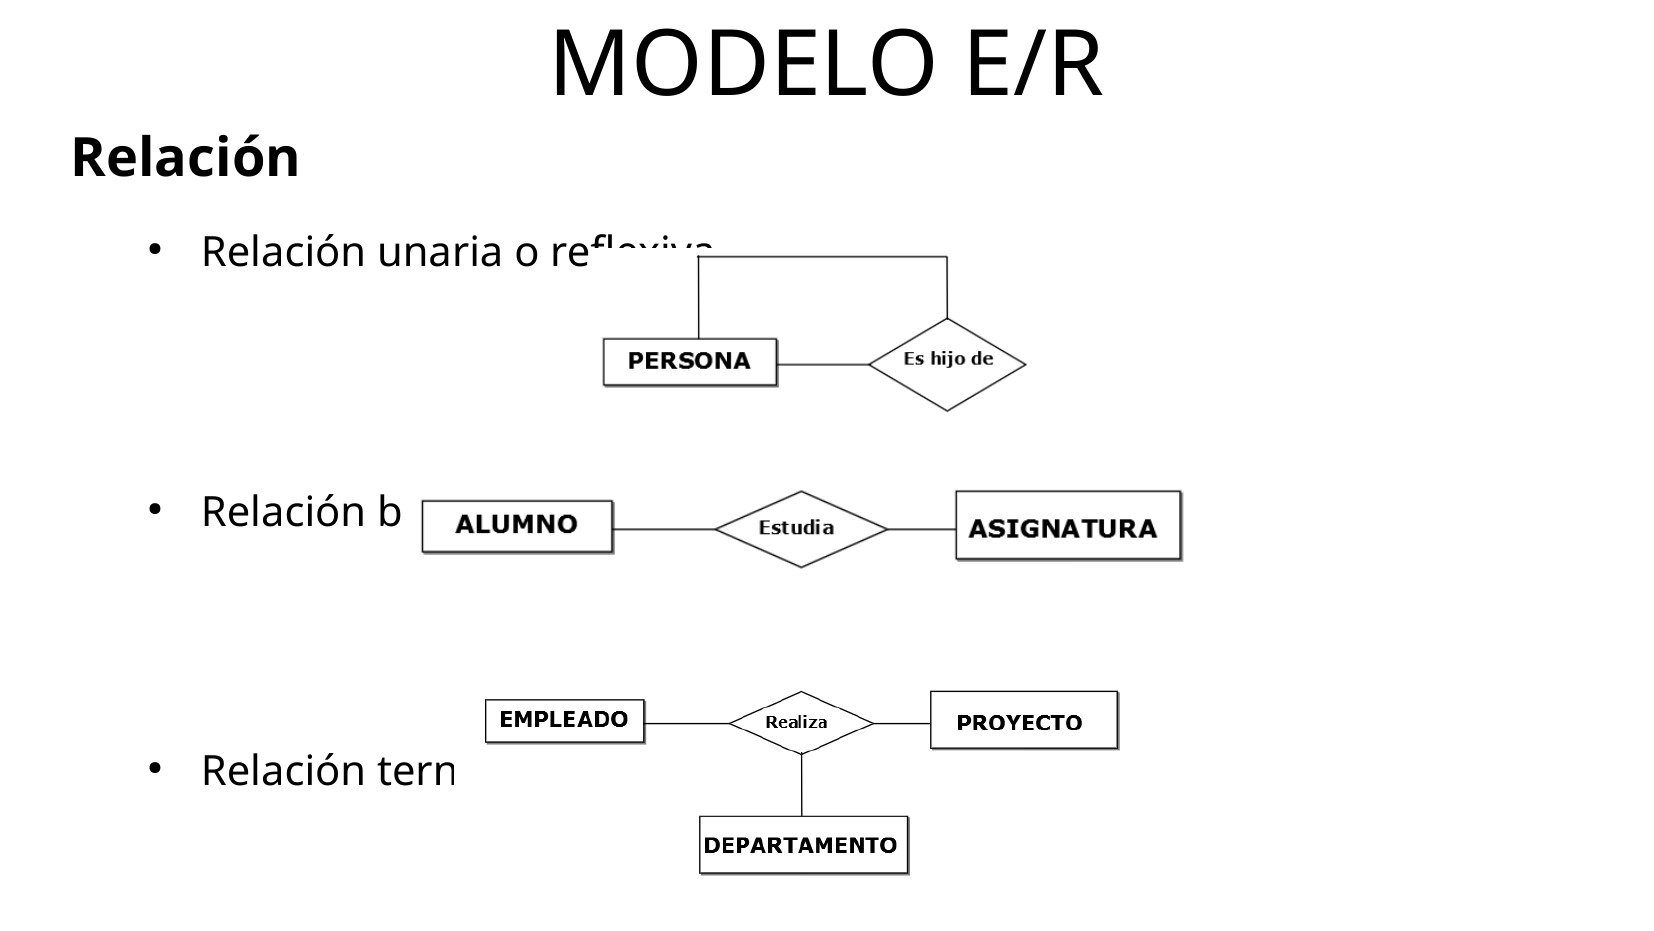

# MODELO E/R
Relación
Relación unaria o reflexiva
Relación binaria
Relación ternaria